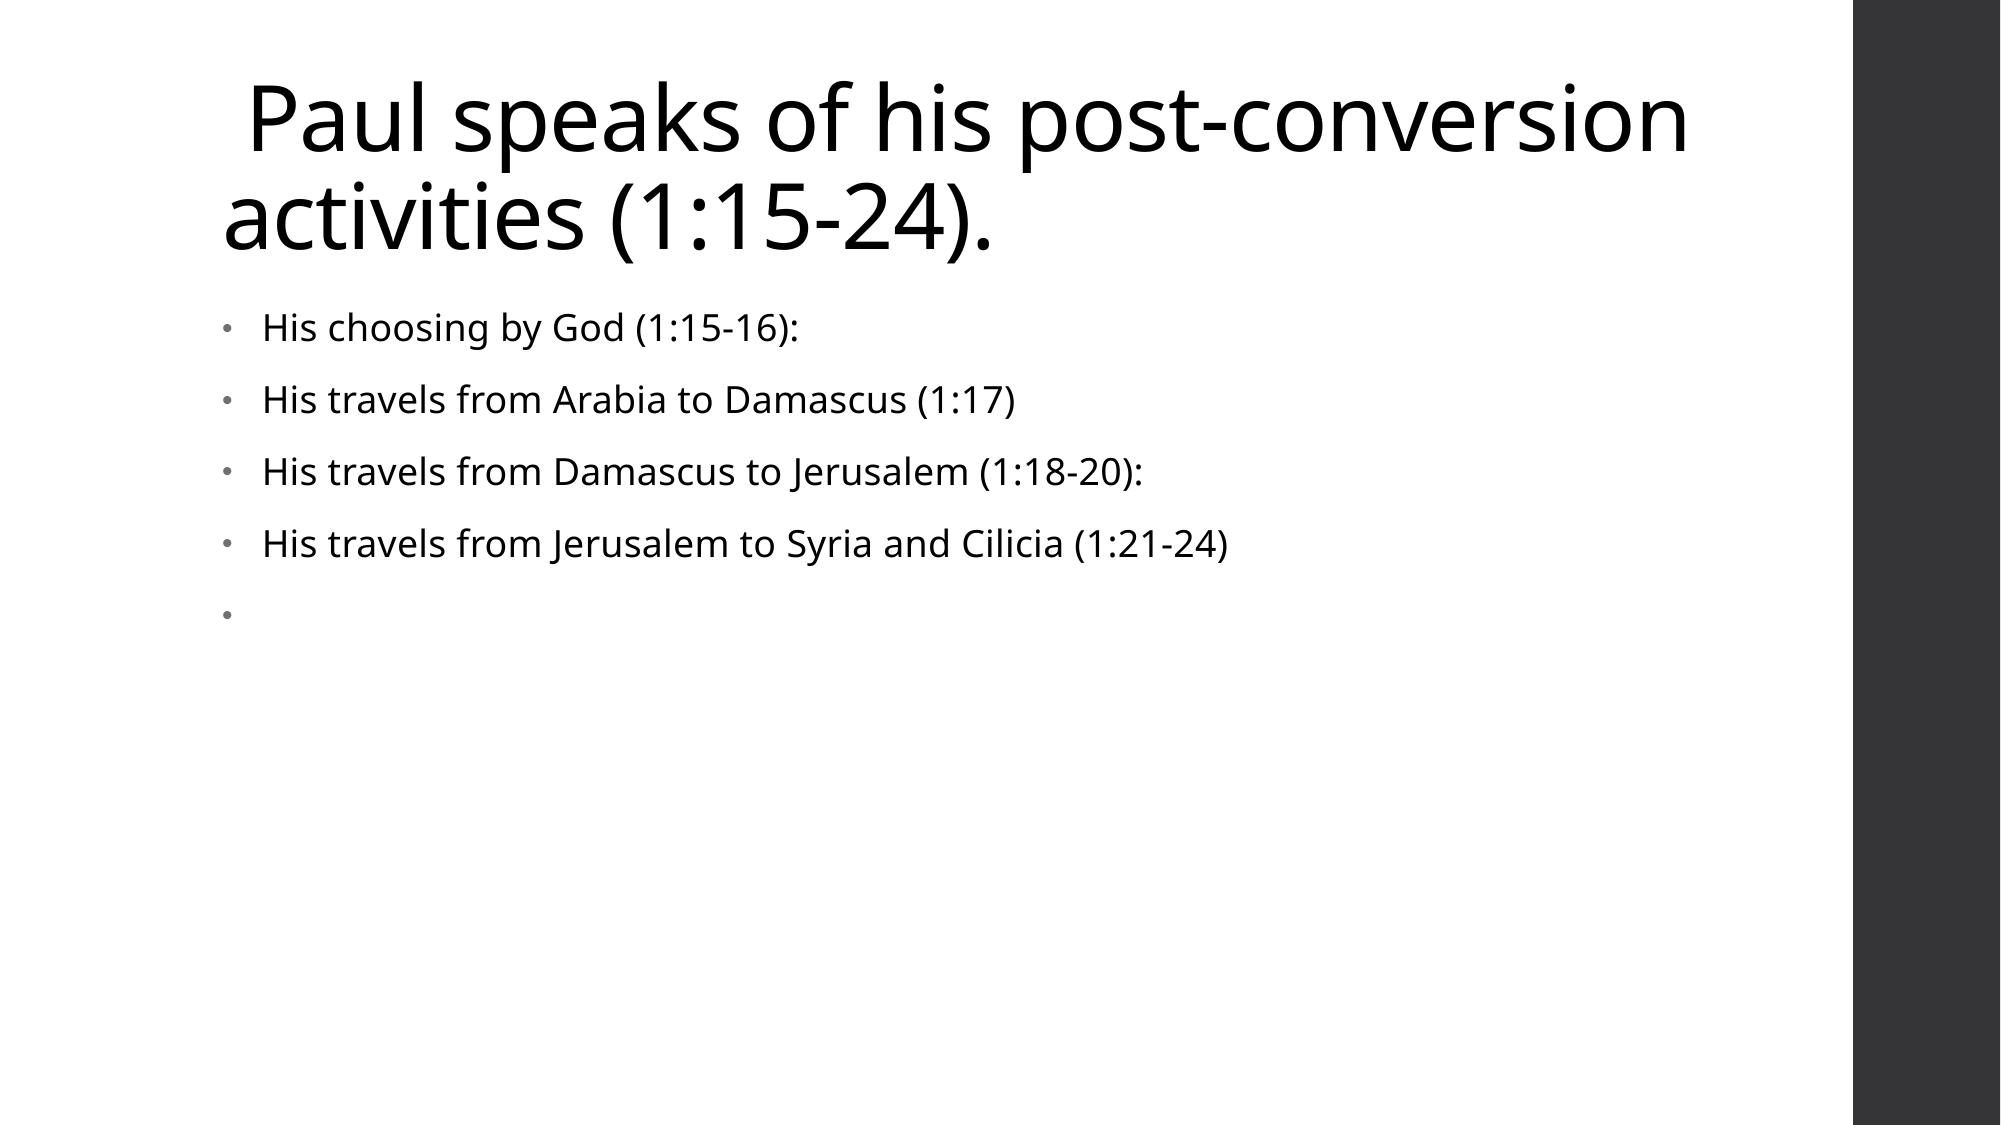

# Paul speaks of his post-conversion activities (1:15-24).
 His choosing by God (1:15-16):
 His travels from Arabia to Damascus (1:17)
 His travels from Damascus to Jerusalem (1:18-20):
 His travels from Jerusalem to Syria and Cilicia (1:21-24)